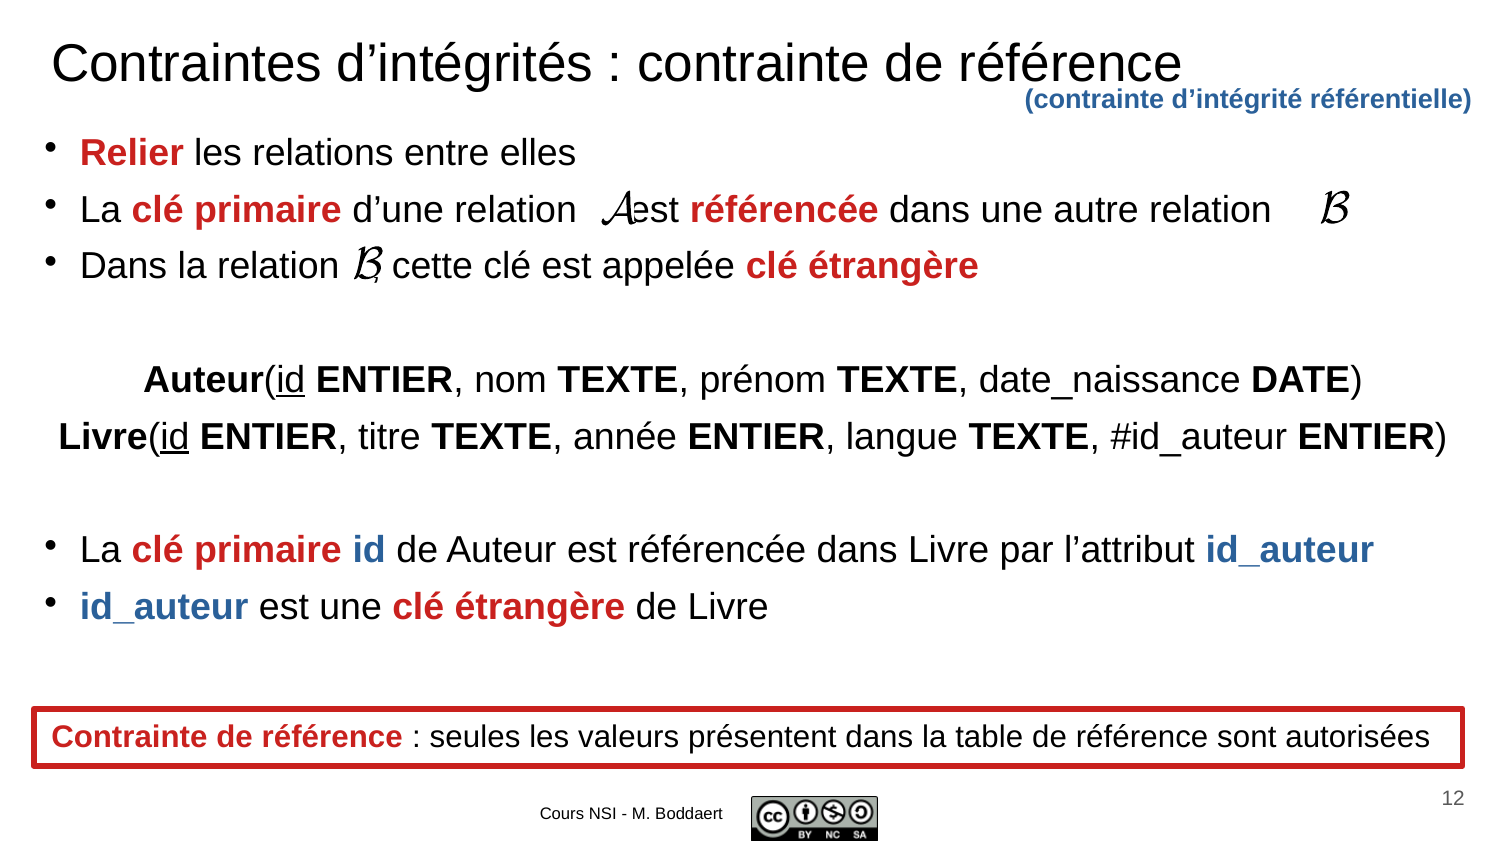

# Contraintes d’intégrités : contrainte de référence
(contrainte d’intégrité référentielle)
Relier les relations entre elles
La clé primaire d’une relation est référencée dans une autre relation
Dans la relation , cette clé est appelée clé étrangère
Auteur(id ENTIER, nom TEXTE, prénom TEXTE, date_naissance DATE)
Livre(id ENTIER, titre TEXTE, année ENTIER, langue TEXTE, #id_auteur ENTIER)
La clé primaire id de Auteur est référencée dans Livre par l’attribut id_auteur
id_auteur est une clé étrangère de Livre
Contrainte de référence : seules les valeurs présentent dans la table de référence sont autorisées